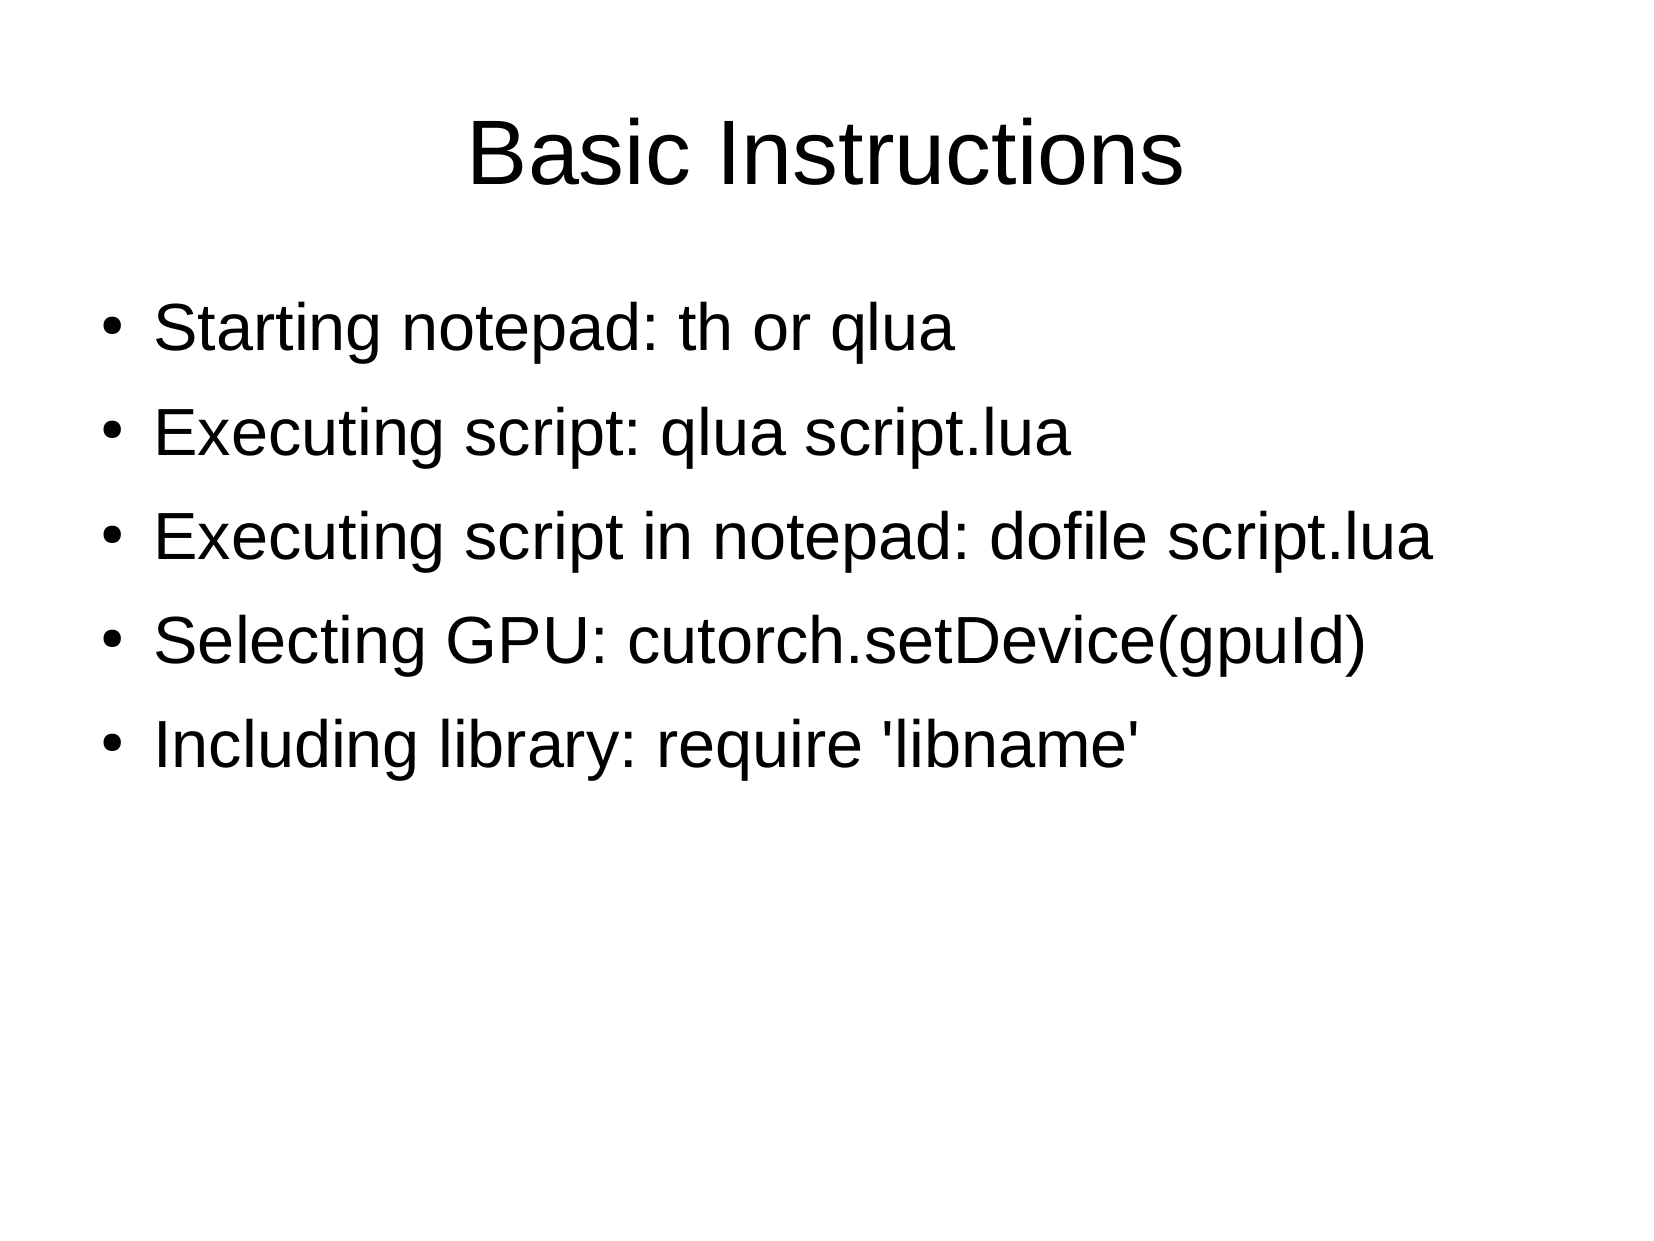

# Basic Instructions
Starting notepad: th or qlua
Executing script: qlua script.lua
Executing script in notepad: dofile script.lua
Selecting GPU: cutorch.setDevice(gpuId)
Including library: require 'libname'